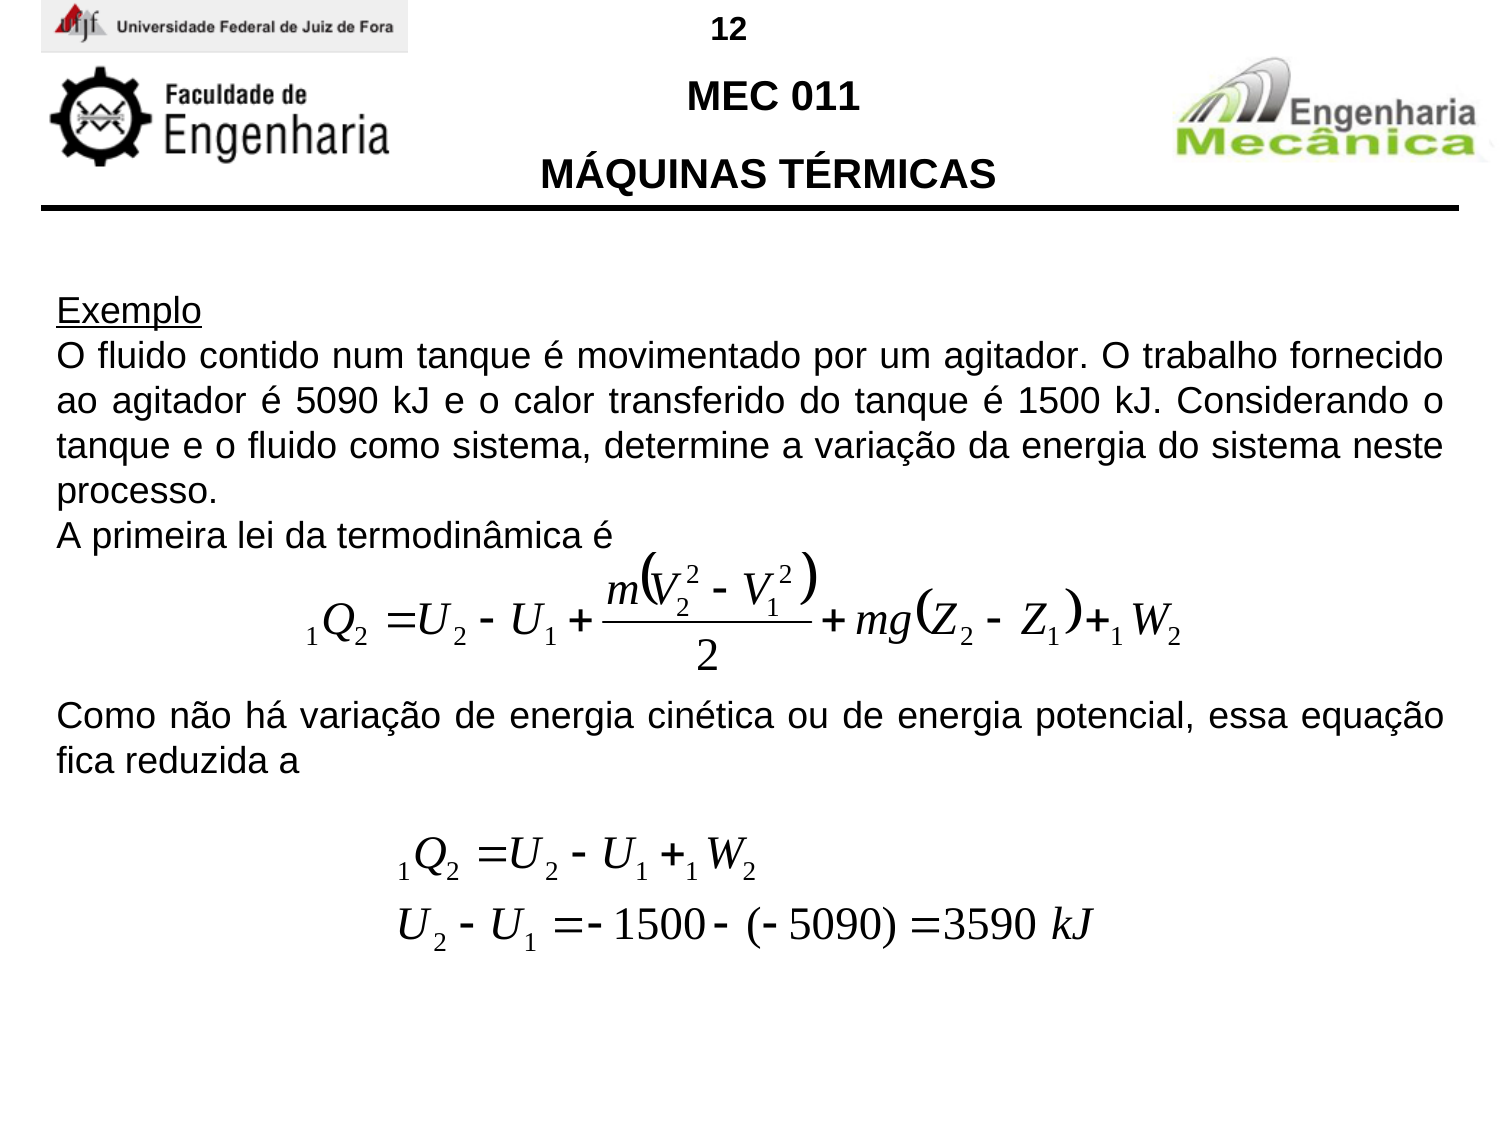

Exemplo
O fluido contido num tanque é movimentado por um agitador. O trabalho fornecido ao agitador é 5090 kJ e o calor transferido do tanque é 1500 kJ. Considerando o tanque e o fluido como sistema, determine a variação da energia do sistema neste processo.
A primeira lei da termodinâmica é
Como não há variação de energia cinética ou de energia potencial, essa equação fica reduzida a